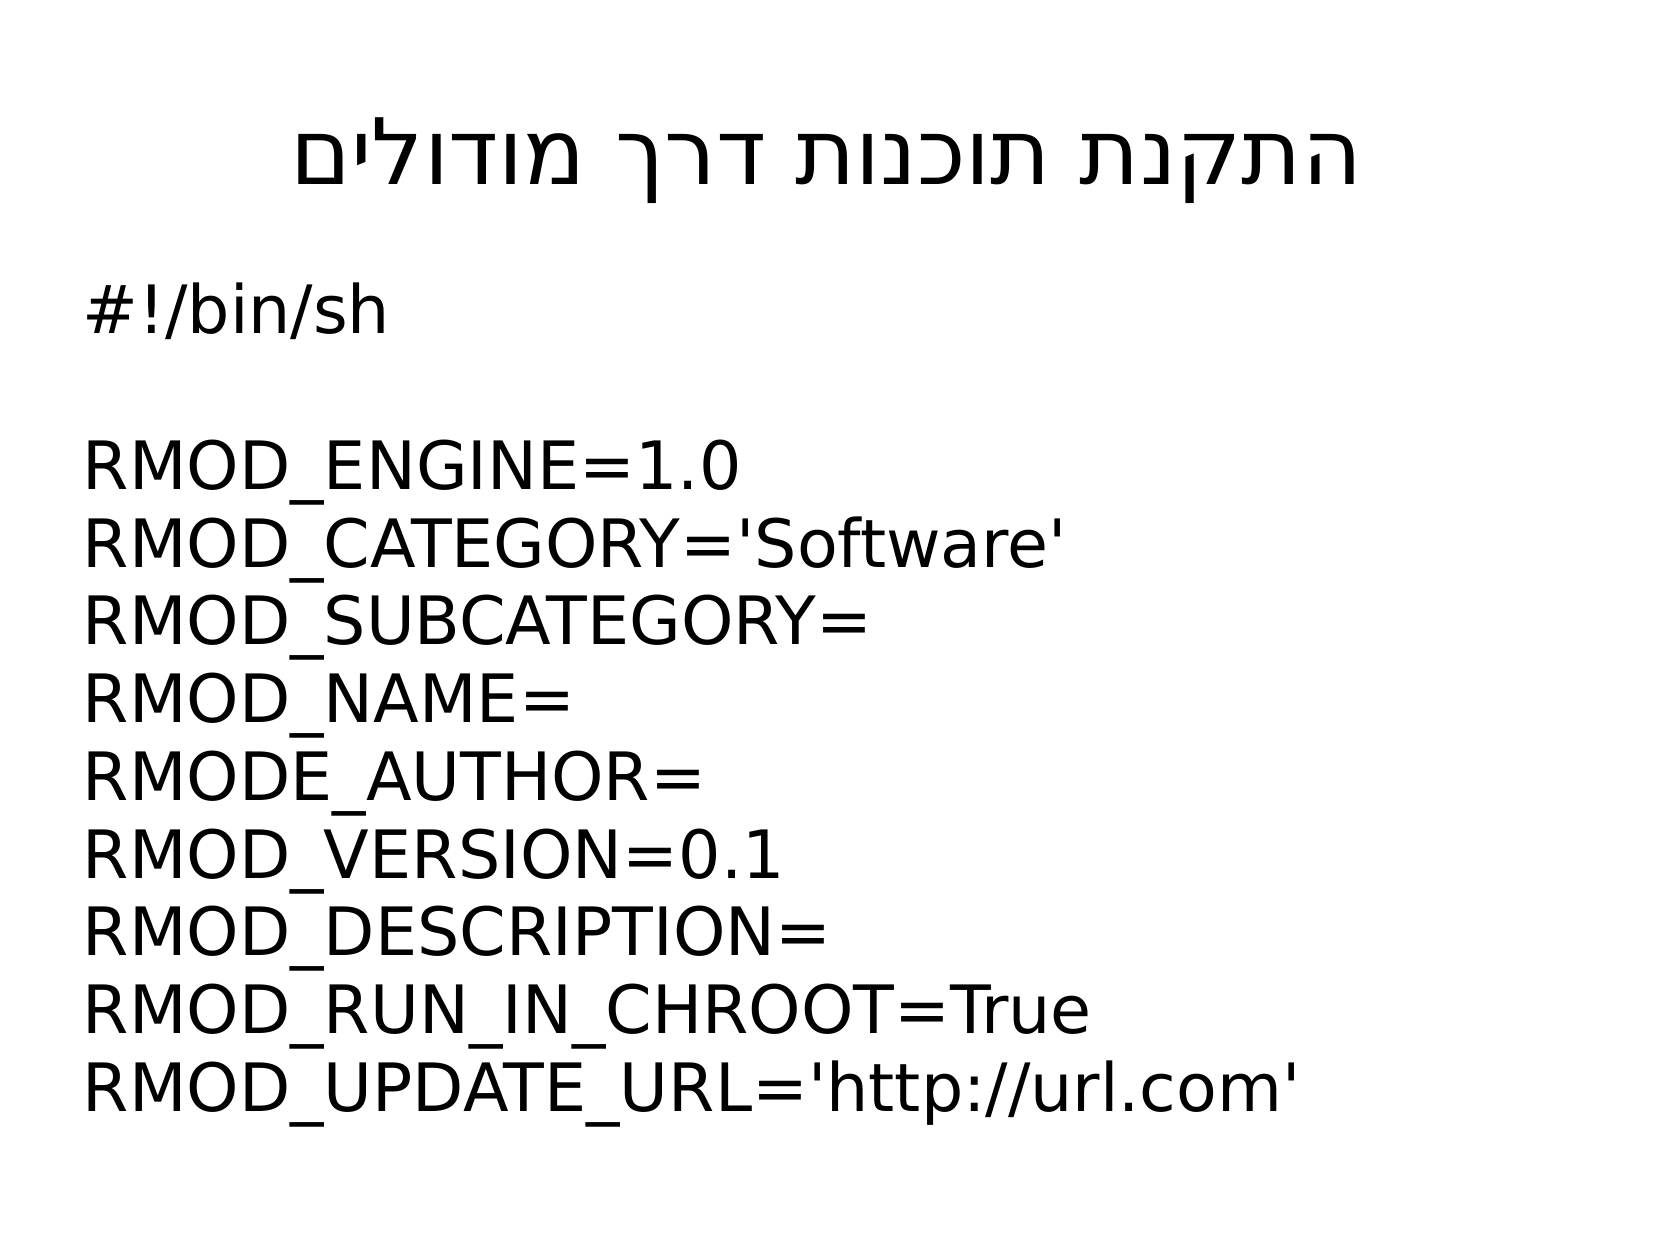

# התקנת תוכנות דרך מודולים
#!/bin/sh
RMOD_ENGINE=1.0
RMOD_CATEGORY='Software'
RMOD_SUBCATEGORY=
RMOD_NAME=
RMODE_AUTHOR=
RMOD_VERSION=0.1
RMOD_DESCRIPTION=
RMOD_RUN_IN_CHROOT=True
RMOD_UPDATE_URL='http://url.com'